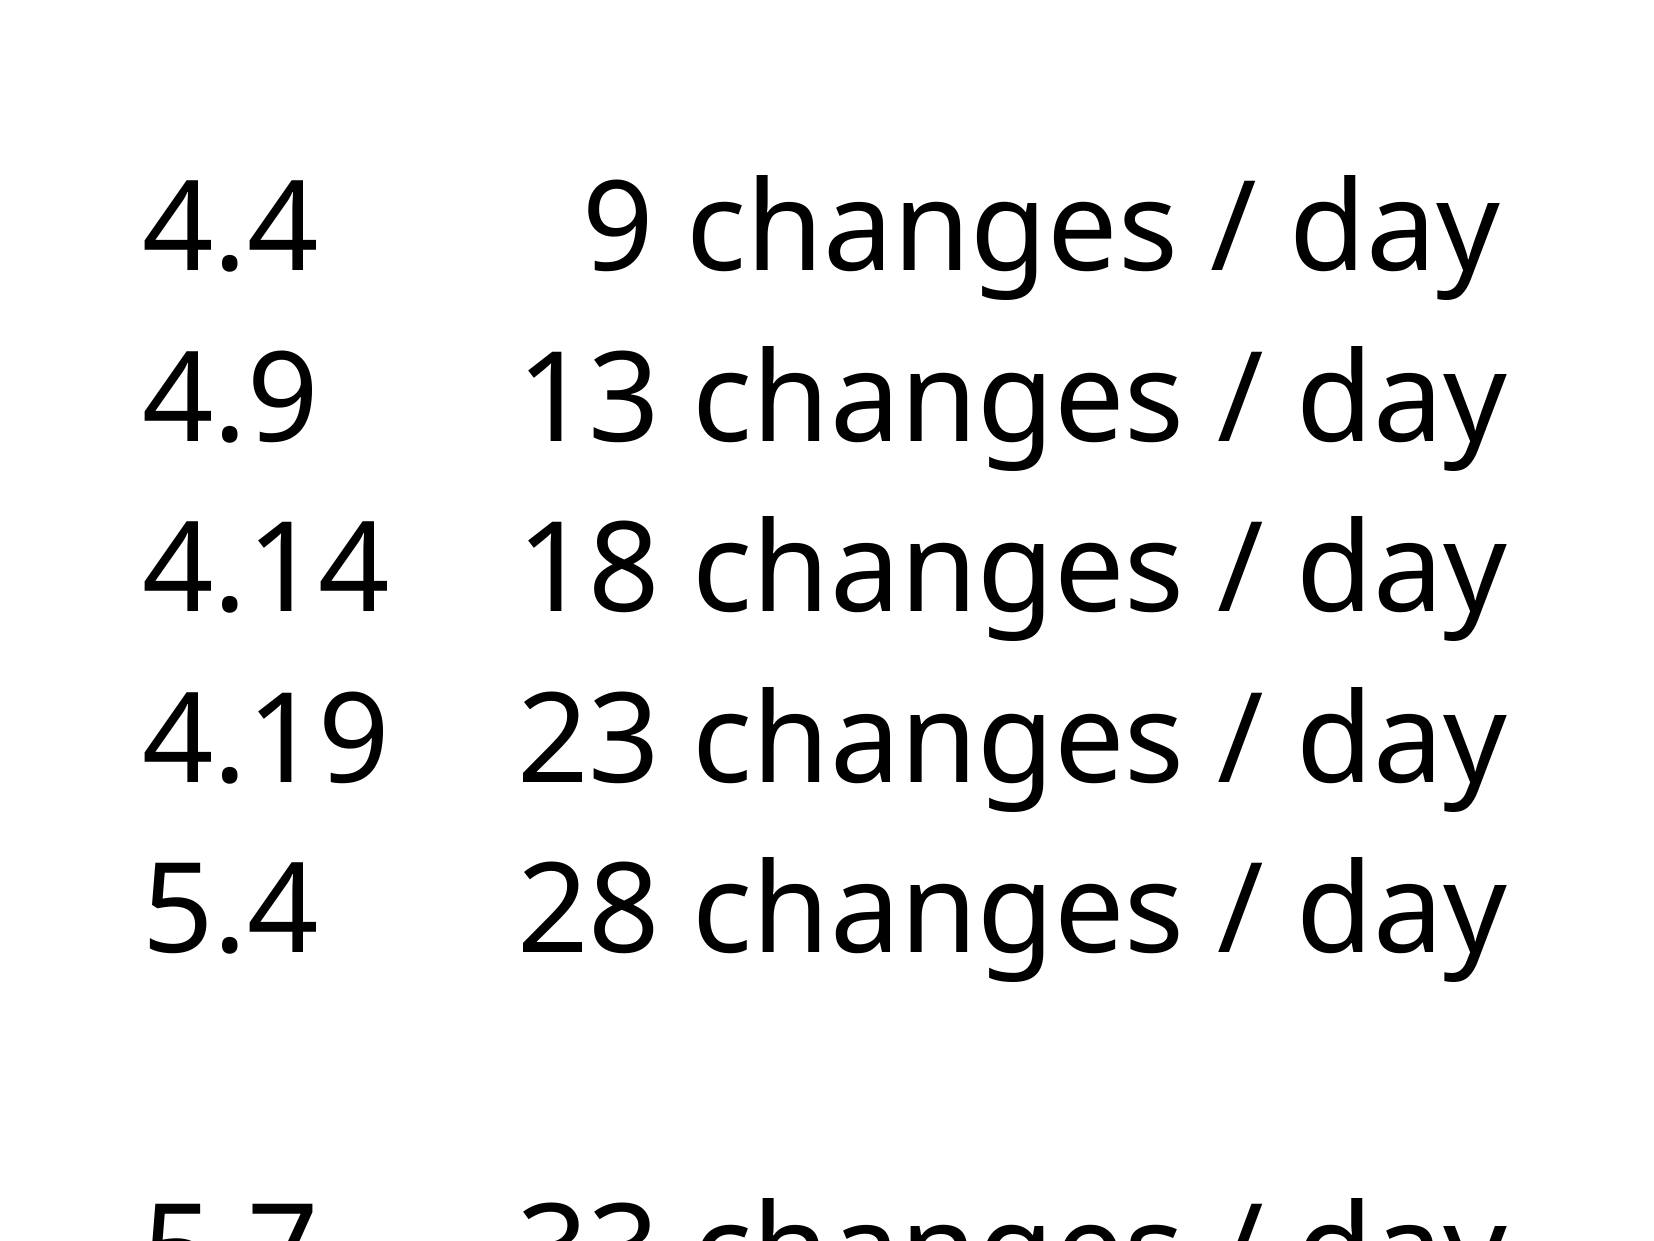

4.4			 9 changes / day
4.9			13 changes / day
4.14		18 changes / day
4.19		23 changes / day
5.4			28 changes / day
5.7			33 changes / day
2.6.20 to 2.6.24-rc8